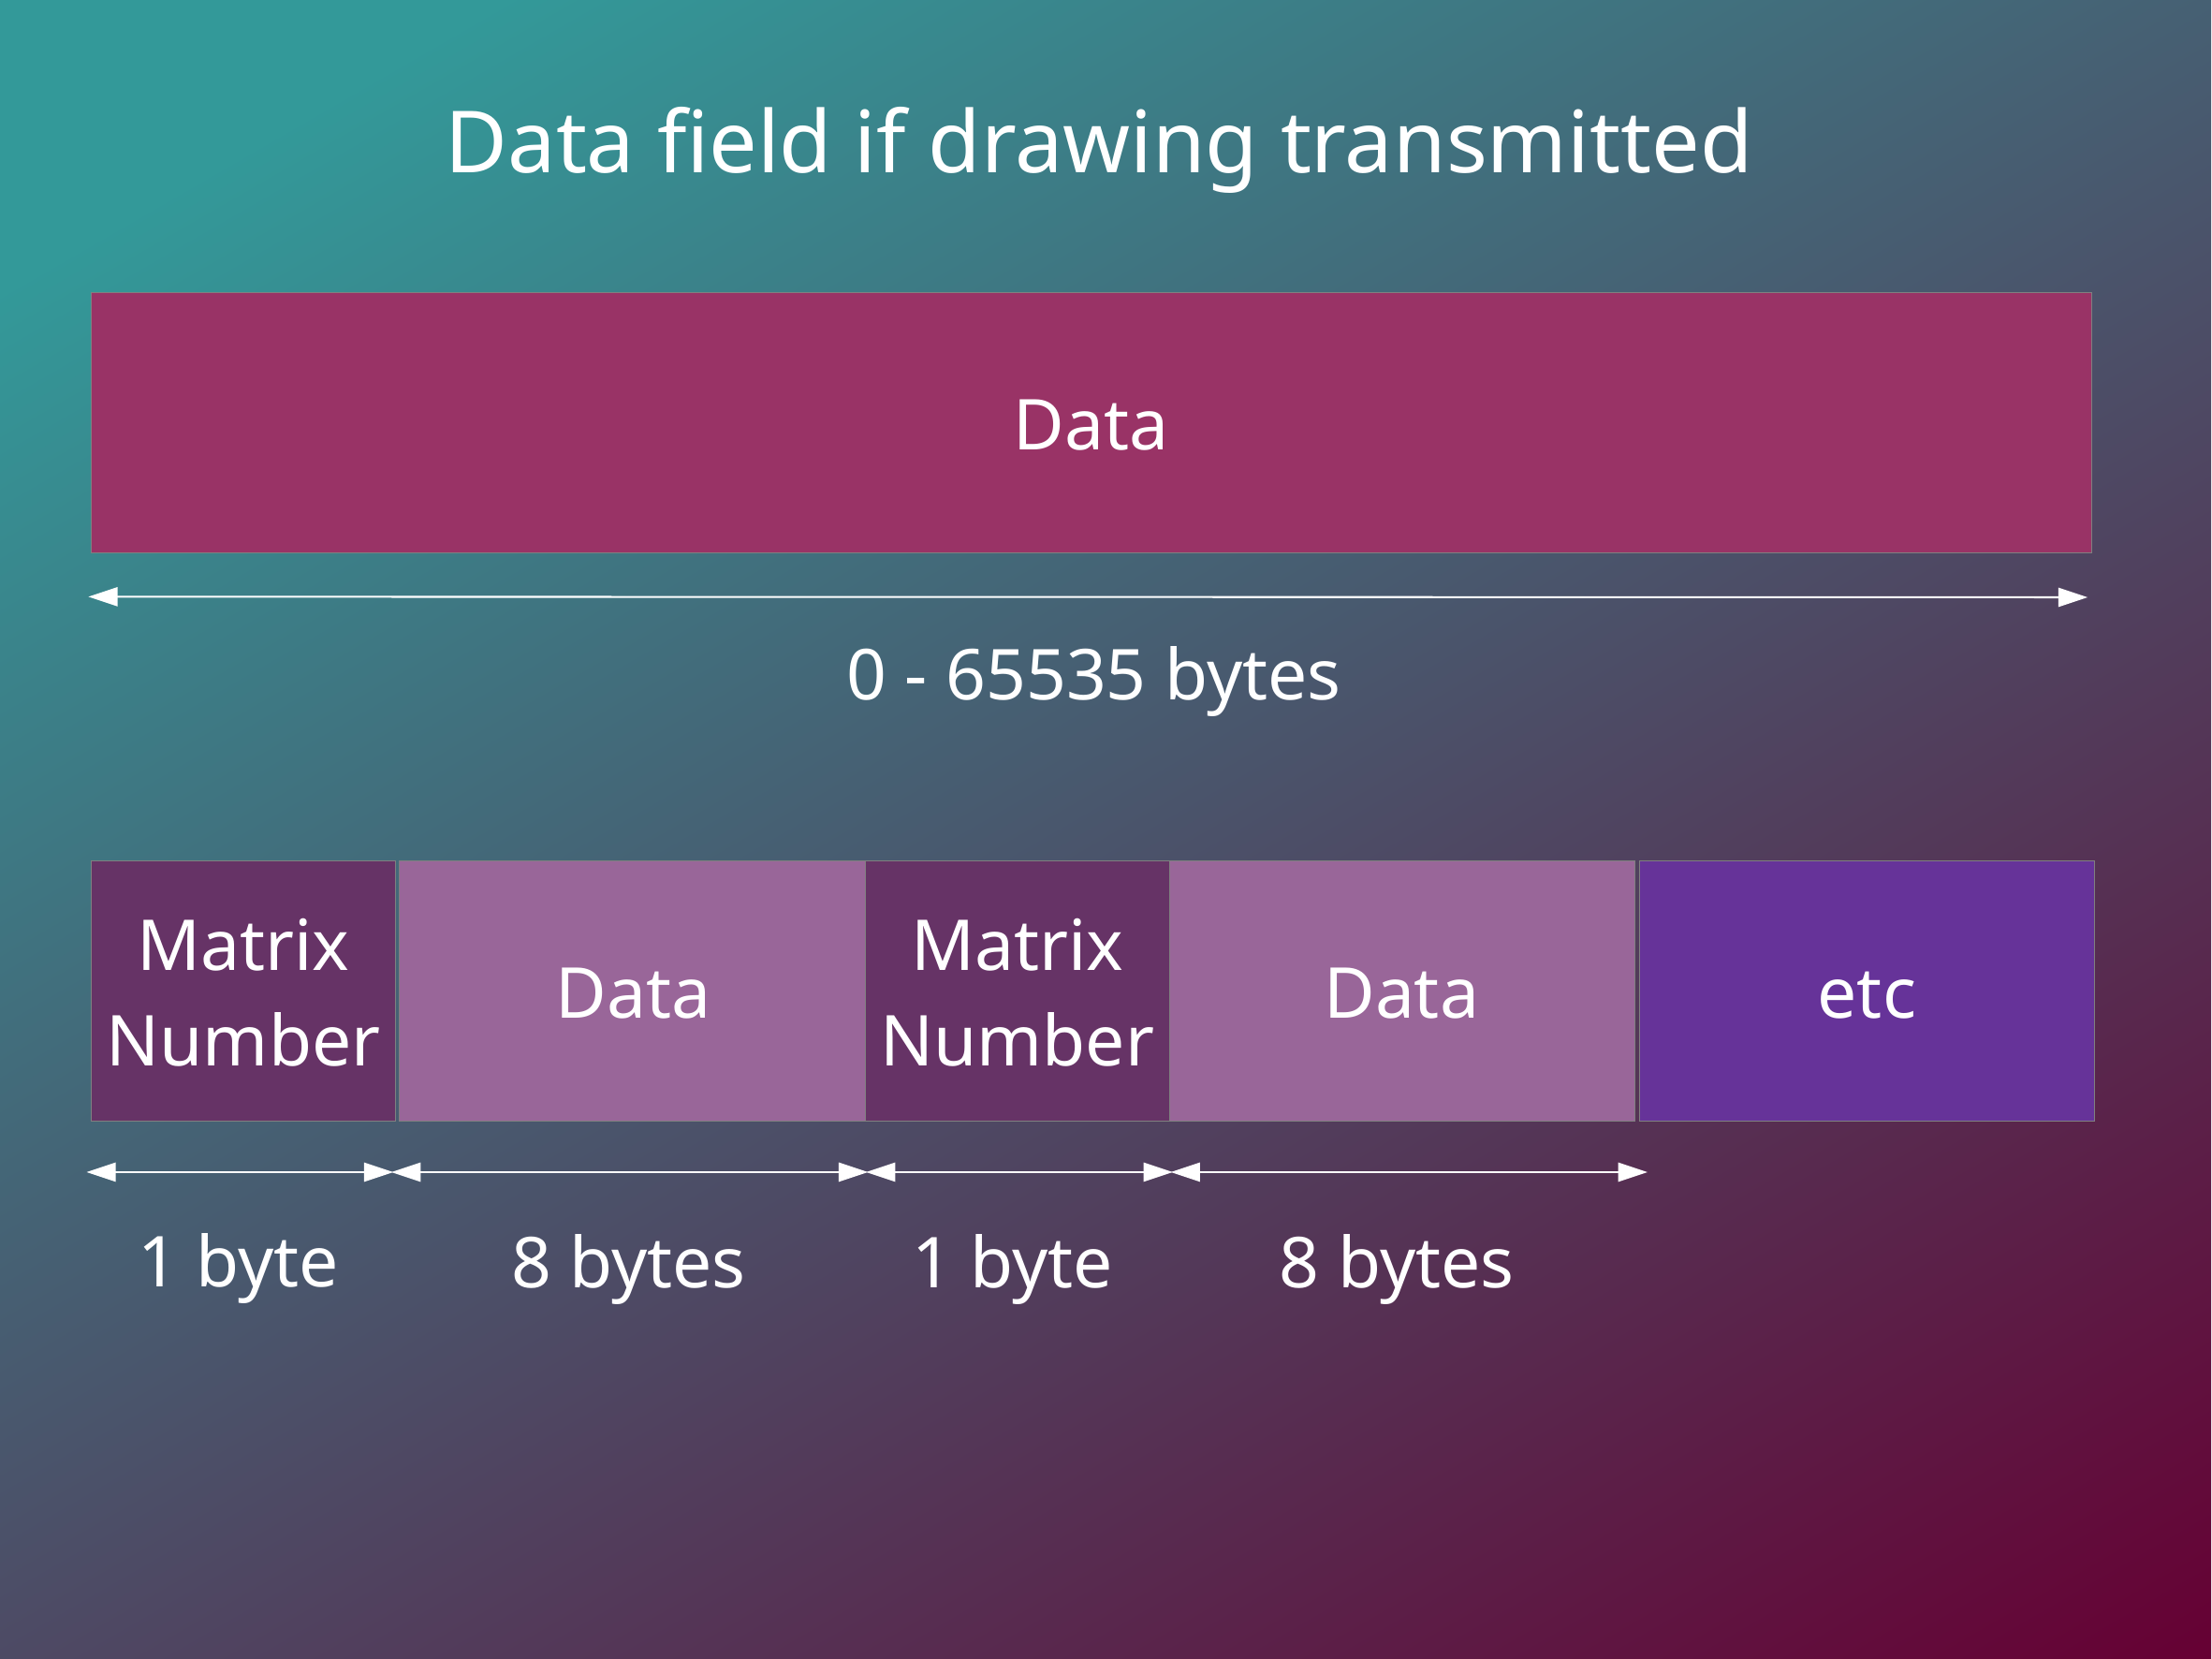

Data field if drawing transmitted
Data
Data
0 - 65535 bytes
Matrix
Number
Data
Matrix
Number
Data
etc
1 byte
8 bytes
1 byte
8 bytes